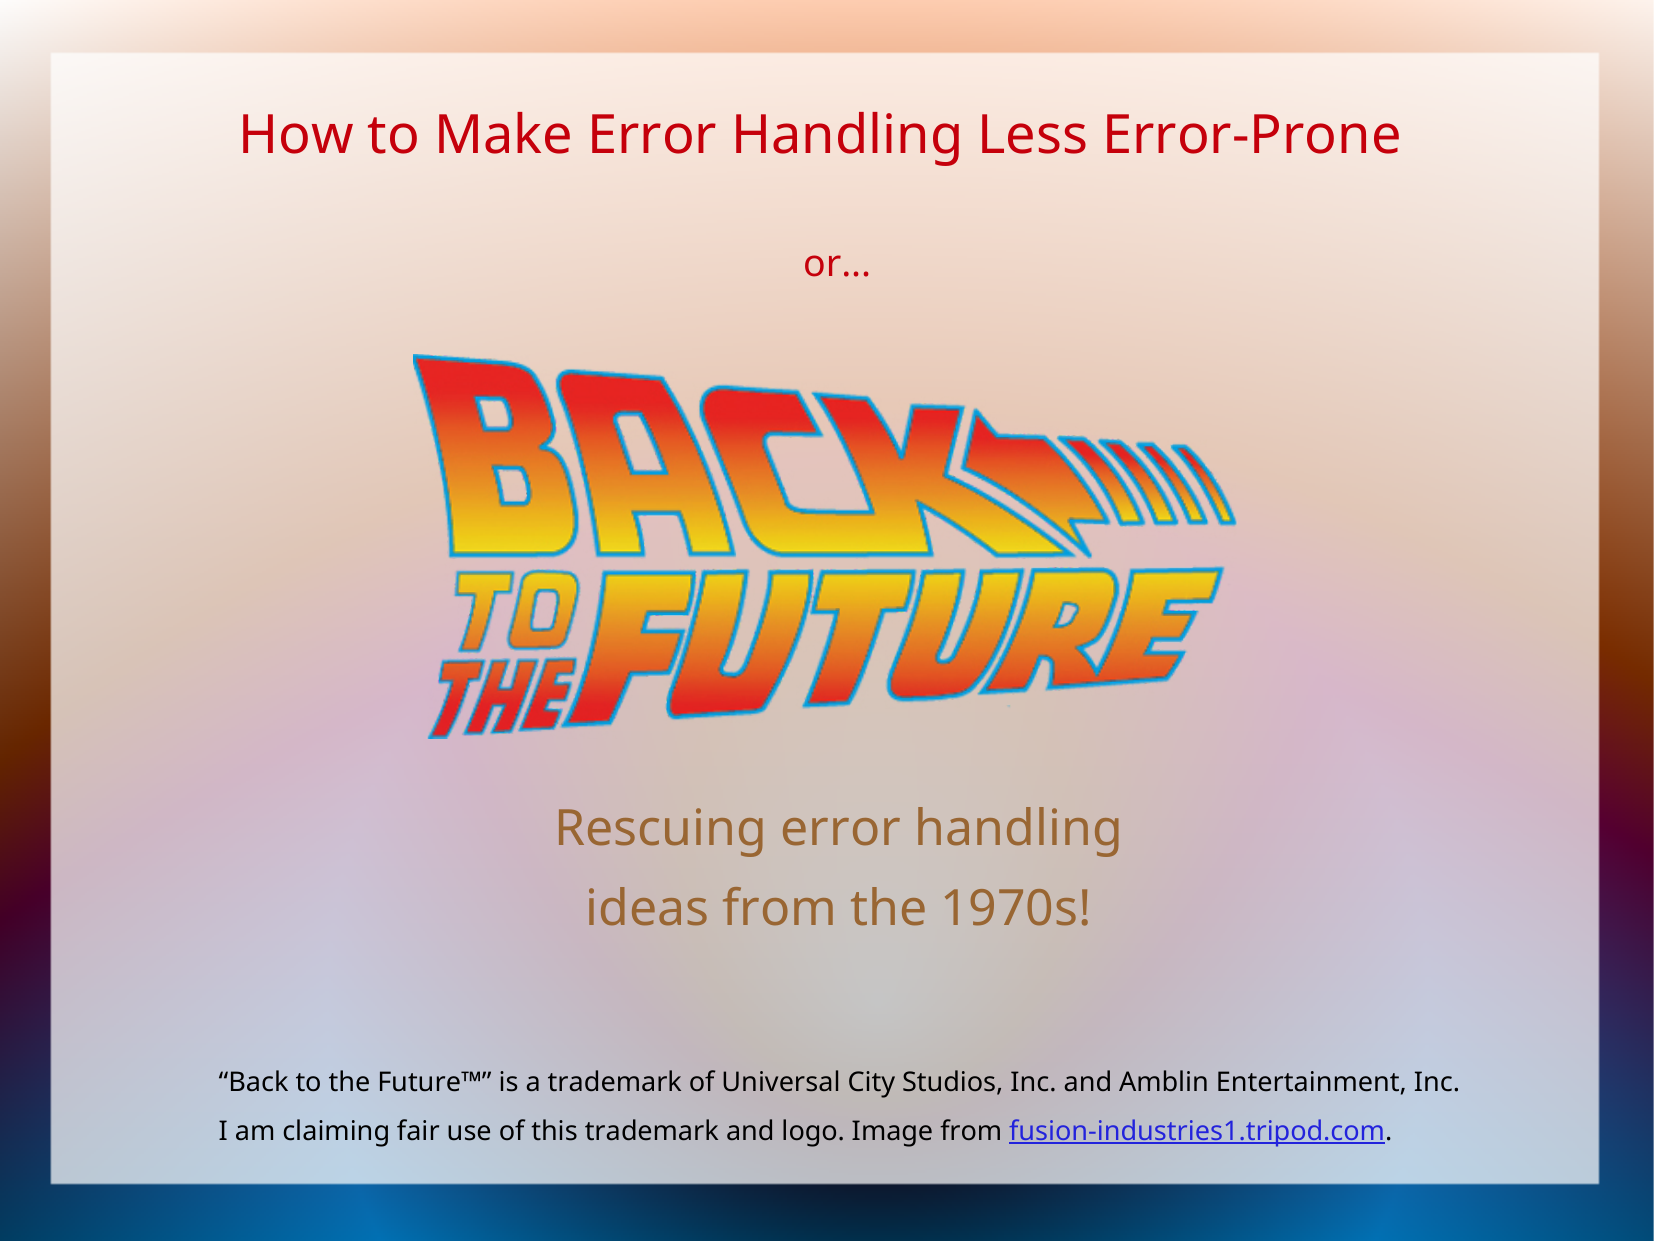

# How to Make Error Handling Less Error-Prone
or...
Rescuing error handling
ideas from the 1970s!
“Back to the Future™” is a trademark of Universal City Studios, Inc. and Amblin Entertainment, Inc.
I am claiming fair use of this trademark and logo. Image from fusion-industries1.tripod.com.